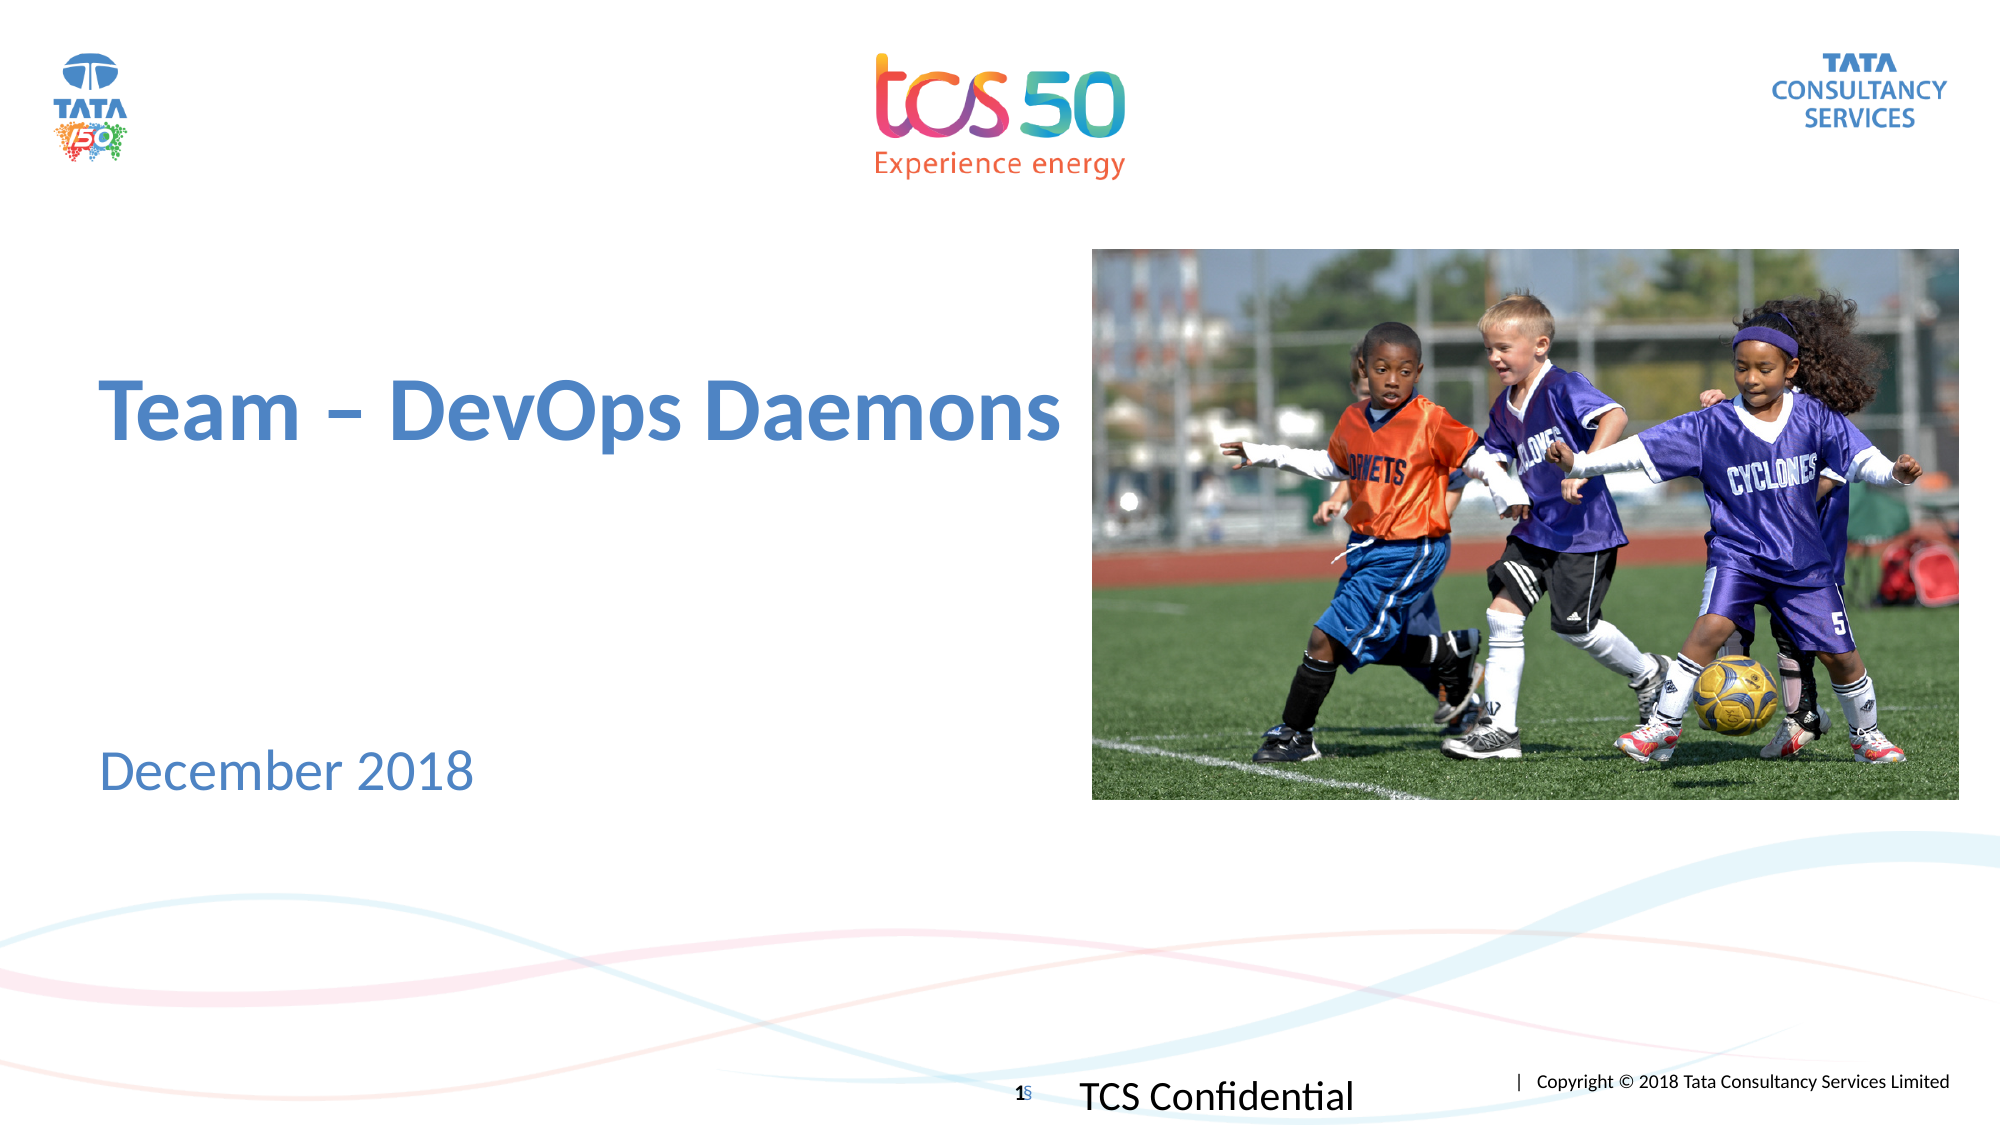

# Team – DevOps Daemons
December 2018
TCS Confidential